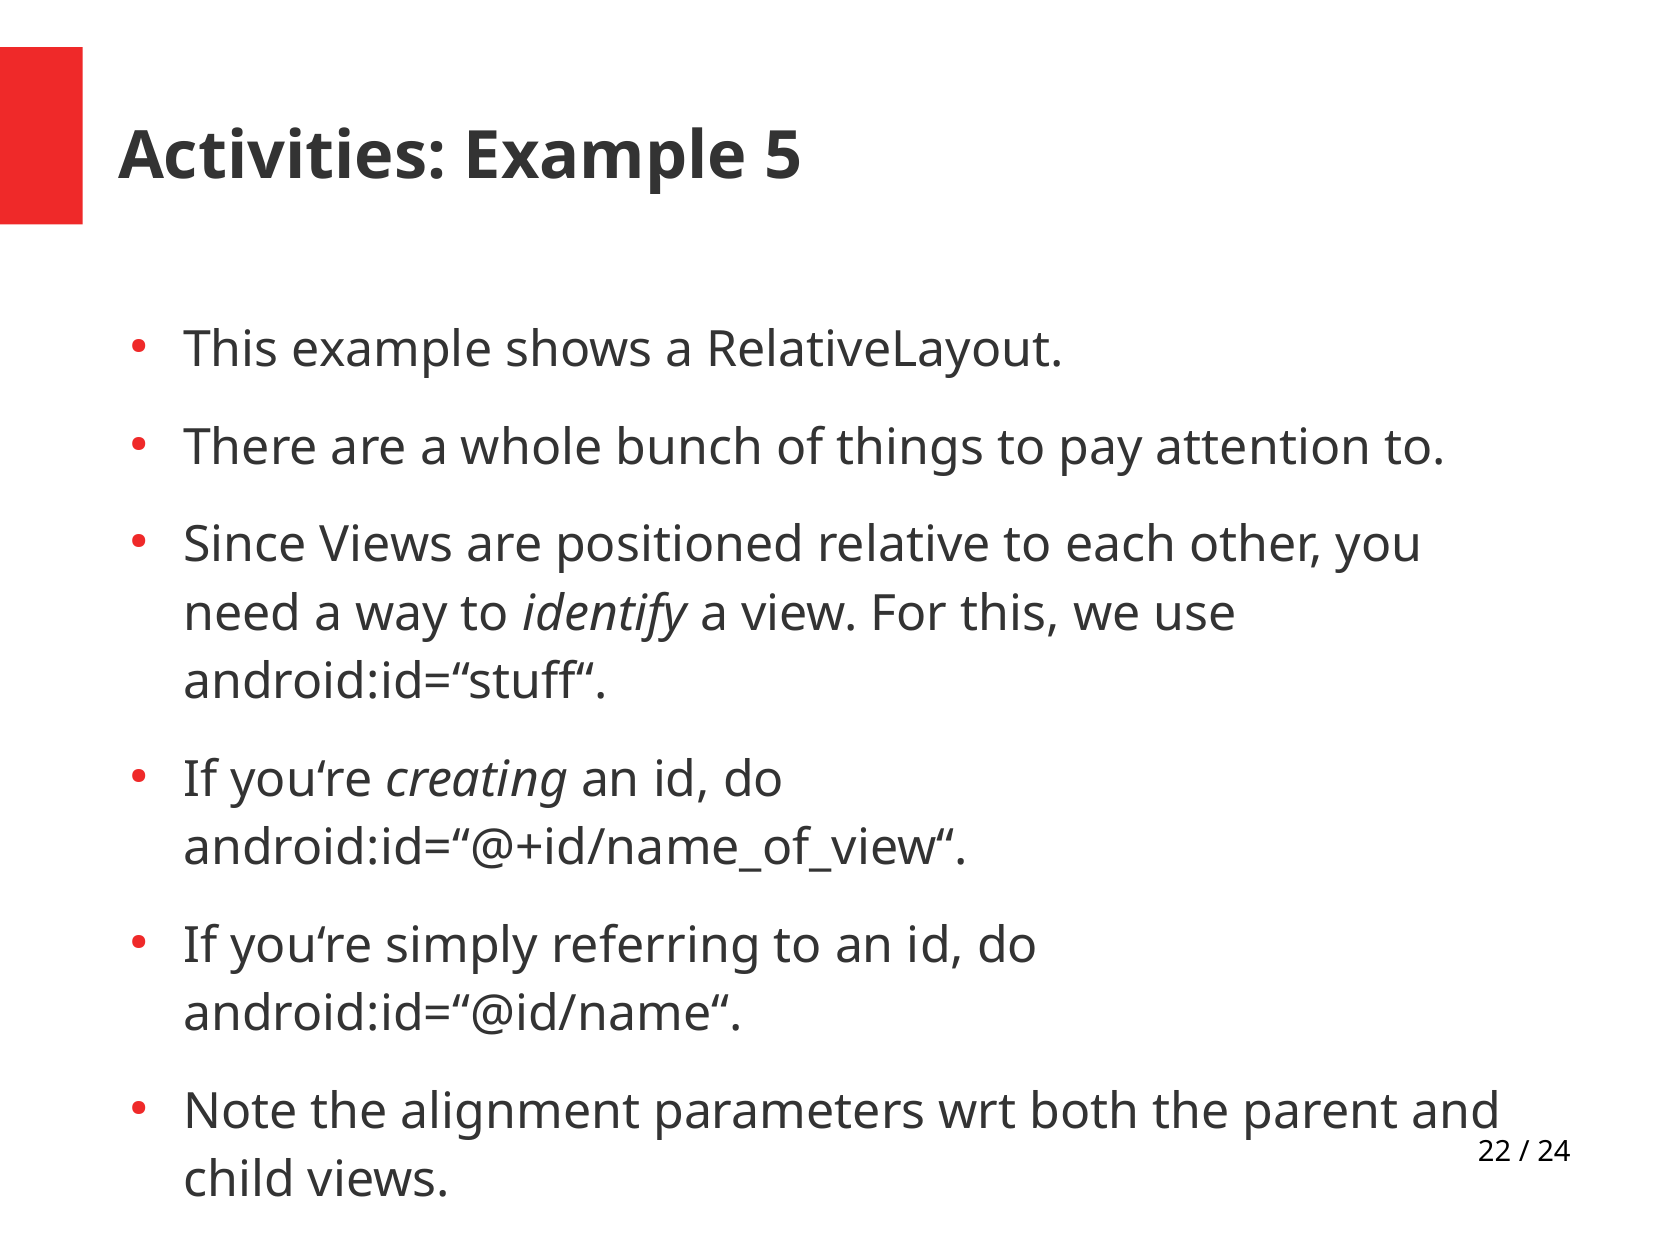

# Activities: Example 5
This example shows a RelativeLayout.
There are a whole bunch of things to pay attention to.
Since Views are positioned relative to each other, you need a way to identify a view. For this, we use android:id=“stuff“.
If you‘re creating an id, do android:id=“@+id/name_of_view“.
If you‘re simply referring to an id, do android:id=“@id/name“.
Note the alignment parameters wrt both the parent and child views.
We also added a weight to the EditText. A larger value of layout_weight allows this EditText to expand to fill up any space in the LinearLayout.
22